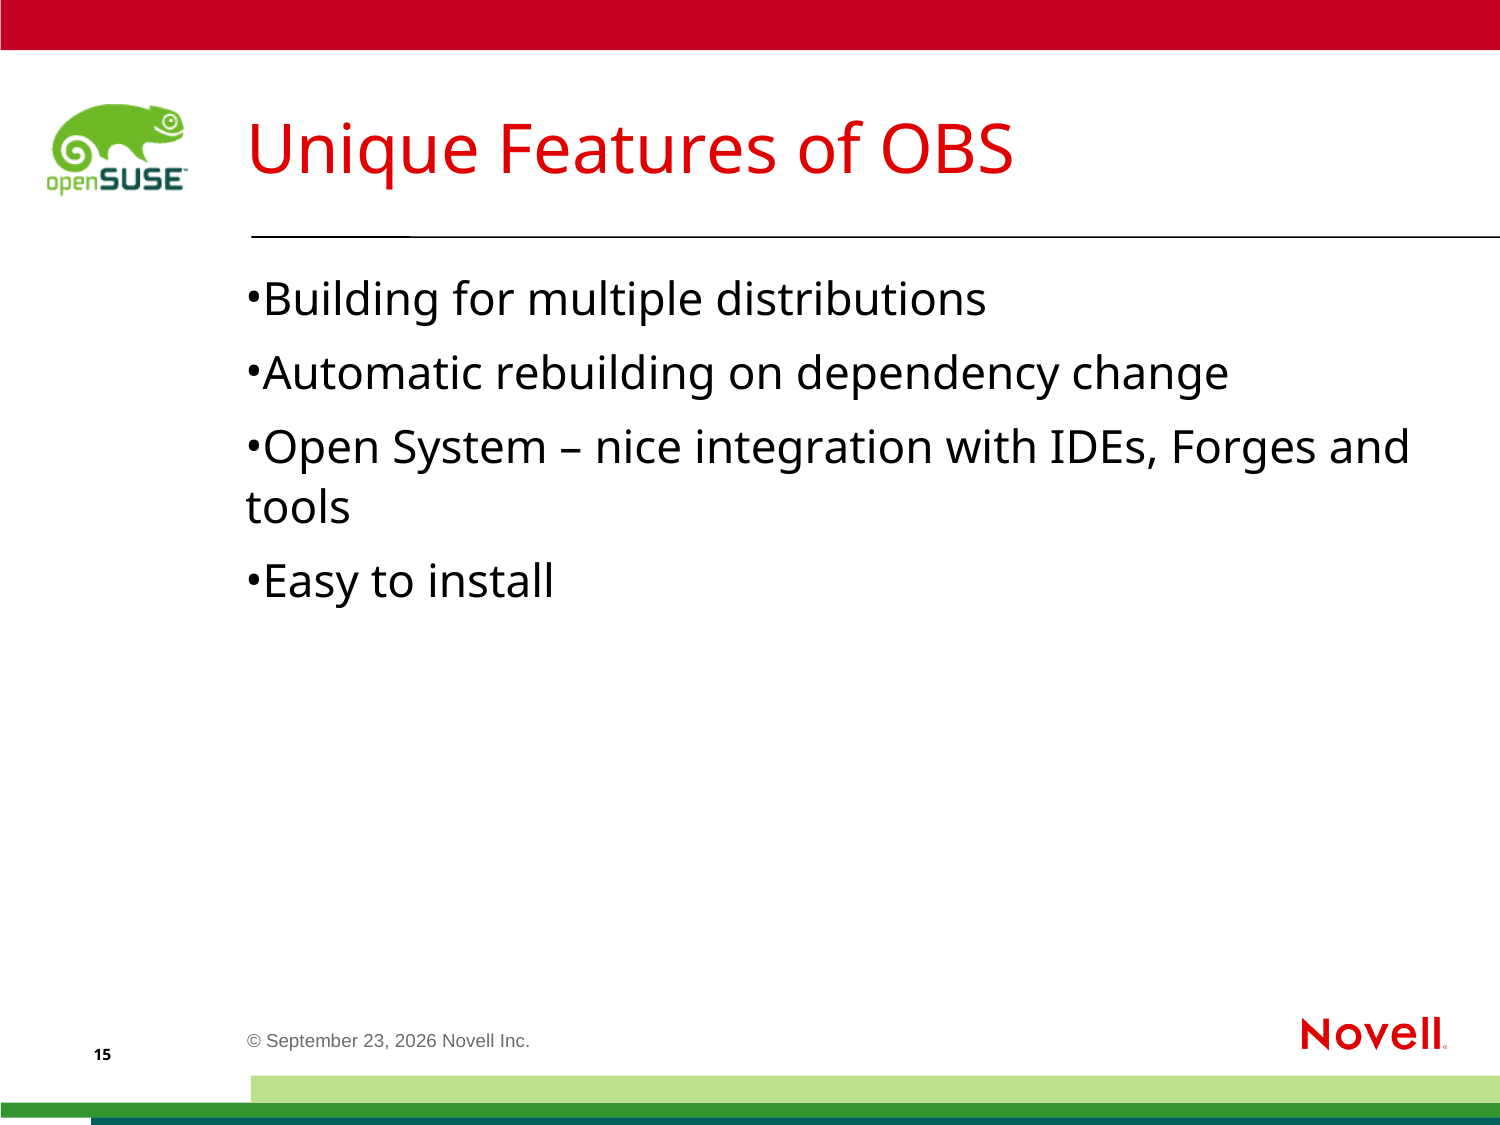

# Unique Features of OBS
Building for multiple distributions
Automatic rebuilding on dependency change
Open System – nice integration with IDEs, Forges and tools
Easy to install